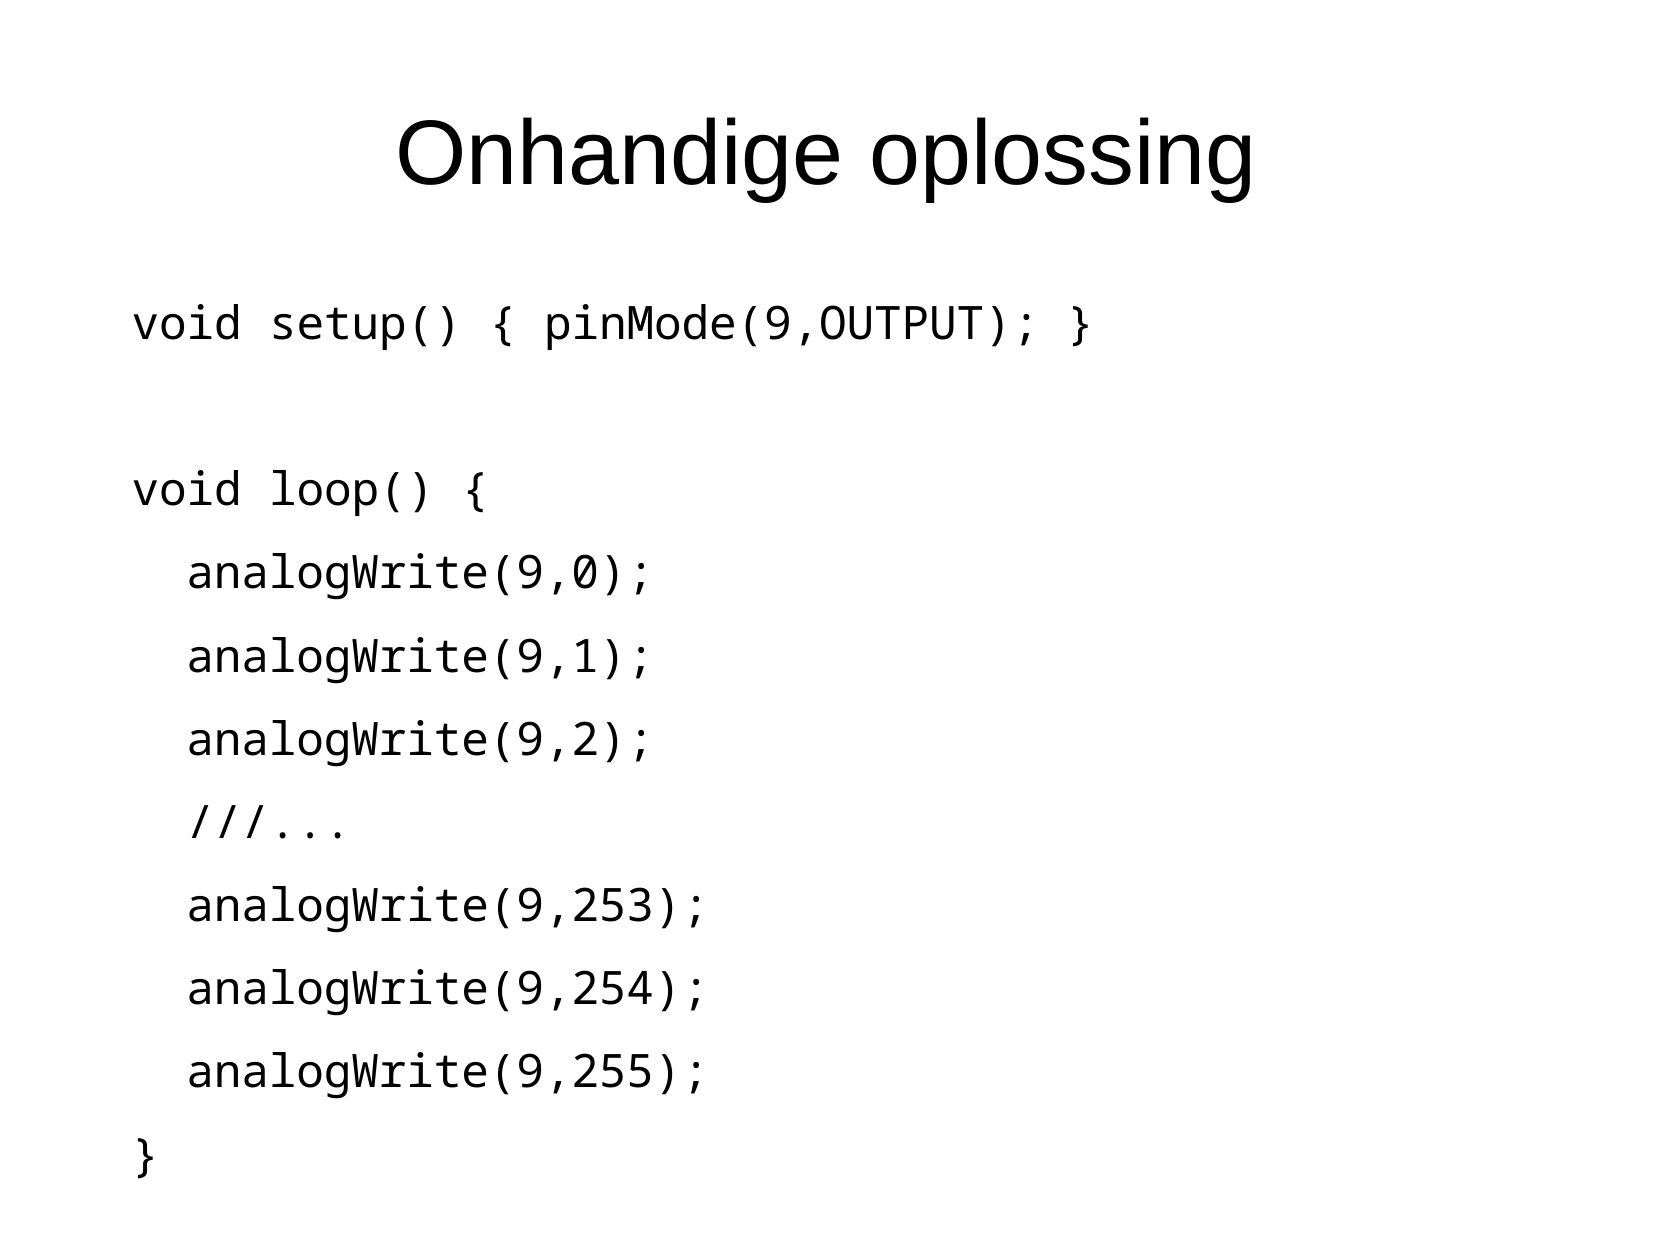

# Onhandige oplossing
void setup() { pinMode(9,OUTPUT); }
void loop() {
 analogWrite(9,0);
 analogWrite(9,1);
 analogWrite(9,2);
 ///...
 analogWrite(9,253);
 analogWrite(9,254);
 analogWrite(9,255);
}